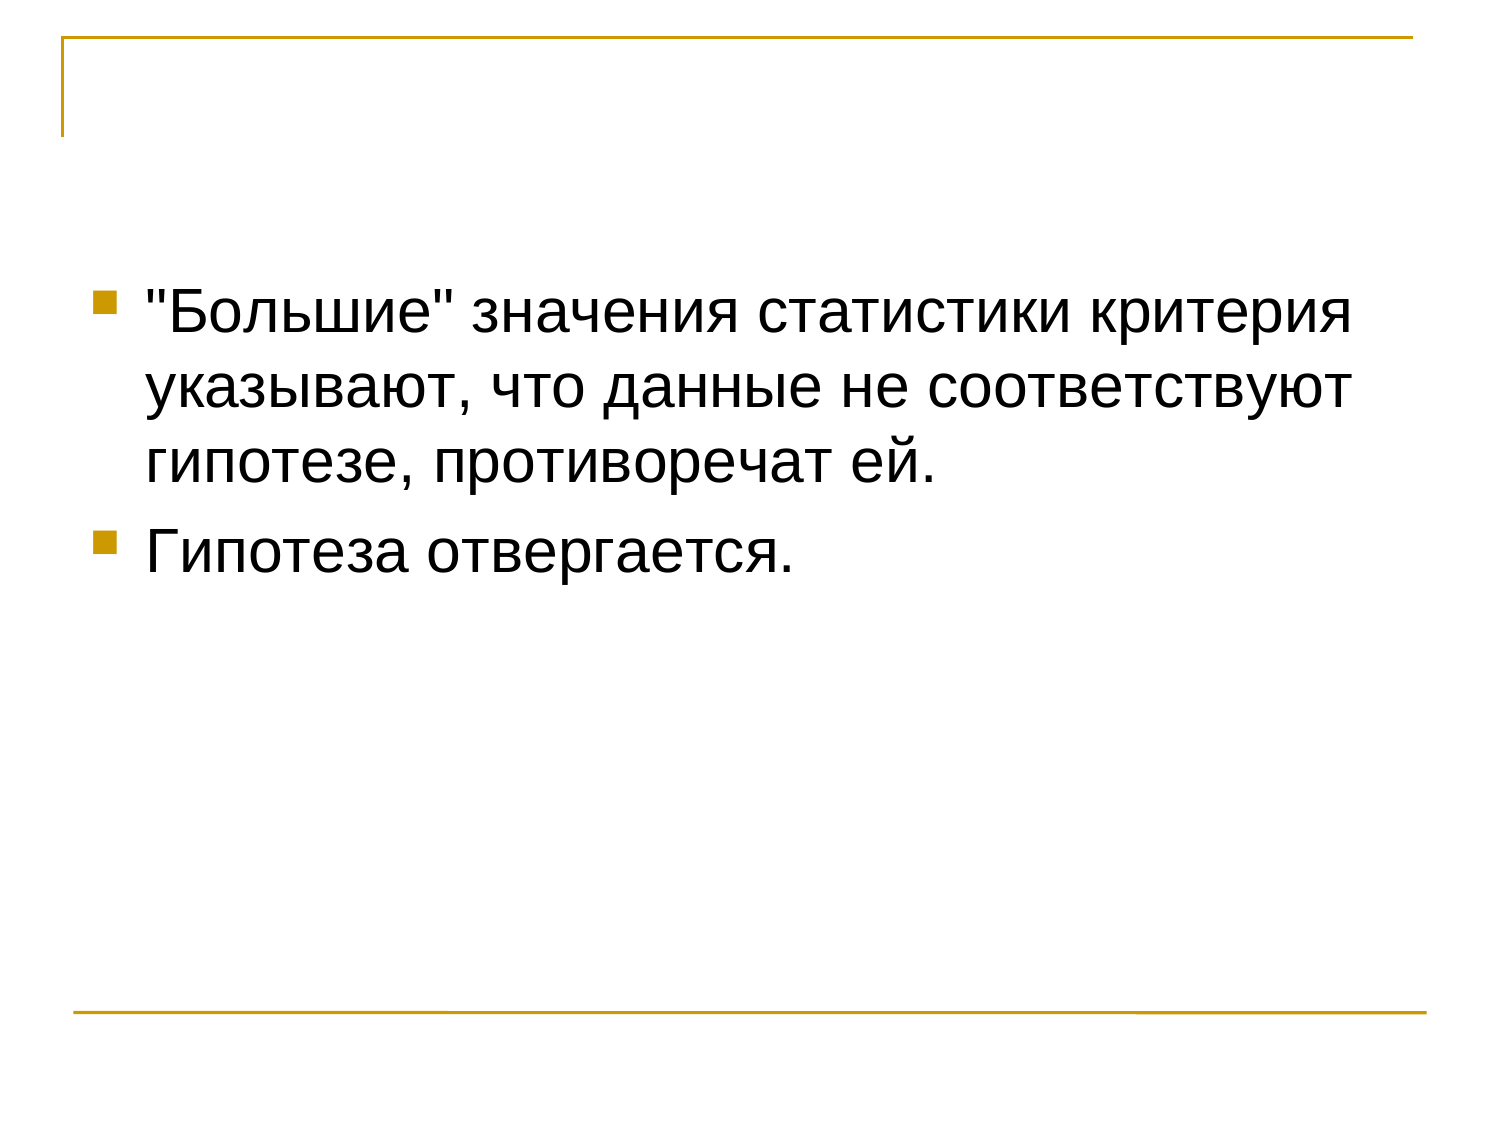

#
"Большие" значения статистики критерия указывают, что данные не соответствуют гипотезе, противоречат ей.
Гипотеза отвергается.